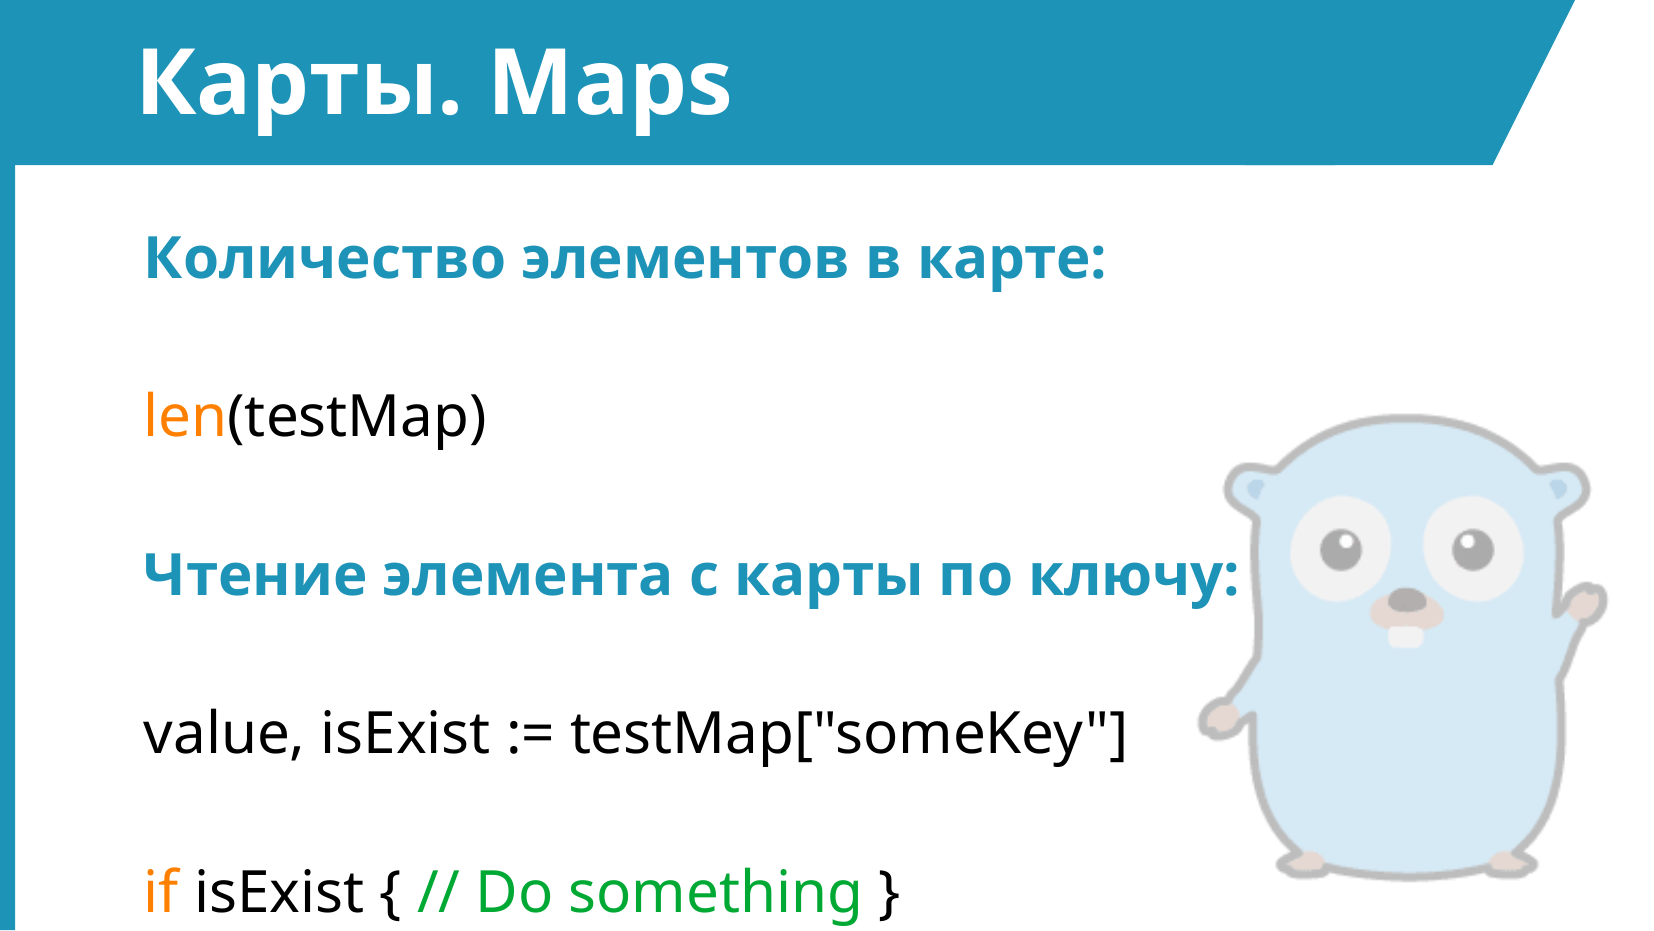

# Карты. Maps
Количество элементов в карте:
len(testMap)
Чтение элемента с карты по ключу:
value, isExist := testMap["someKey"]
if isExist { // Do something }